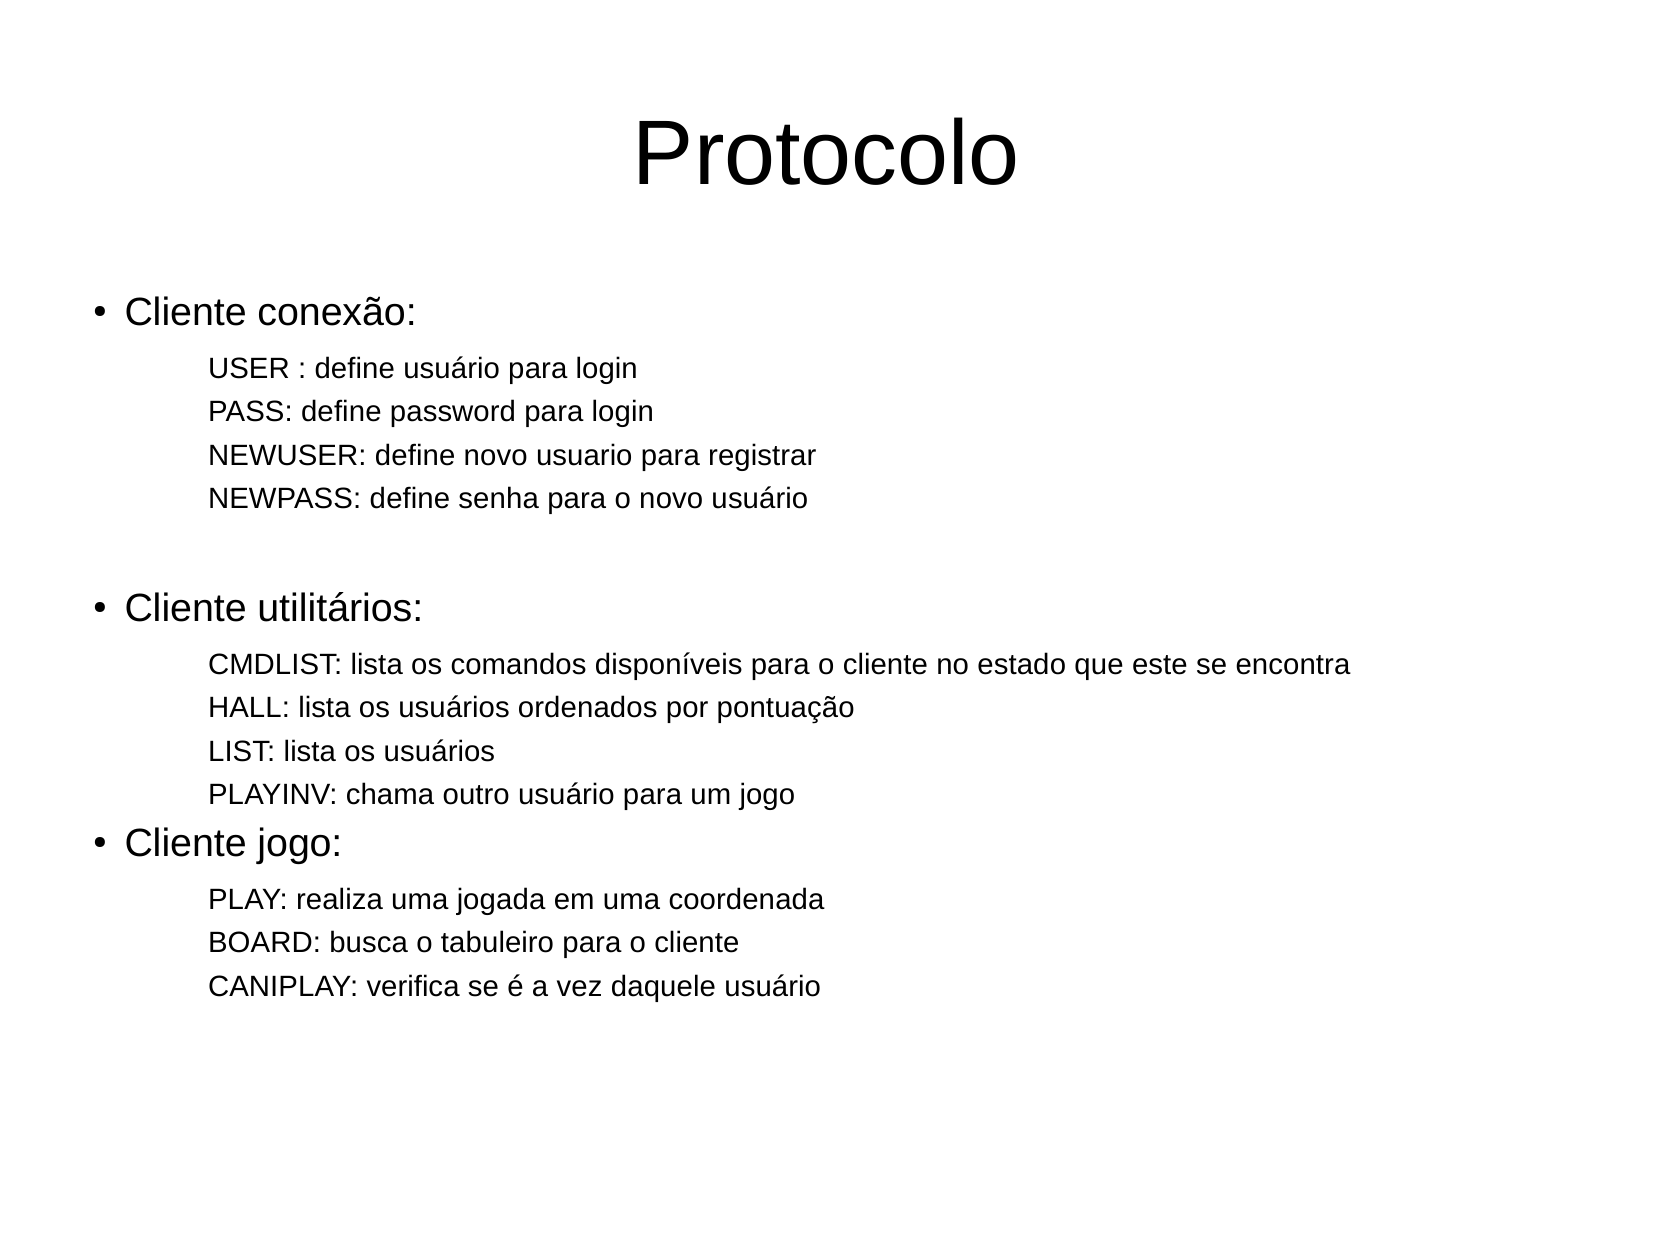

# Protocolo
Cliente conexão:
USER : define usuário para login
PASS: define password para login
NEWUSER: define novo usuario para registrar
NEWPASS: define senha para o novo usuário
Cliente utilitários:
CMDLIST: lista os comandos disponíveis para o cliente no estado que este se encontra
HALL: lista os usuários ordenados por pontuação
LIST: lista os usuários
PLAYINV: chama outro usuário para um jogo
Cliente jogo:
PLAY: realiza uma jogada em uma coordenada
BOARD: busca o tabuleiro para o cliente
CANIPLAY: verifica se é a vez daquele usuário